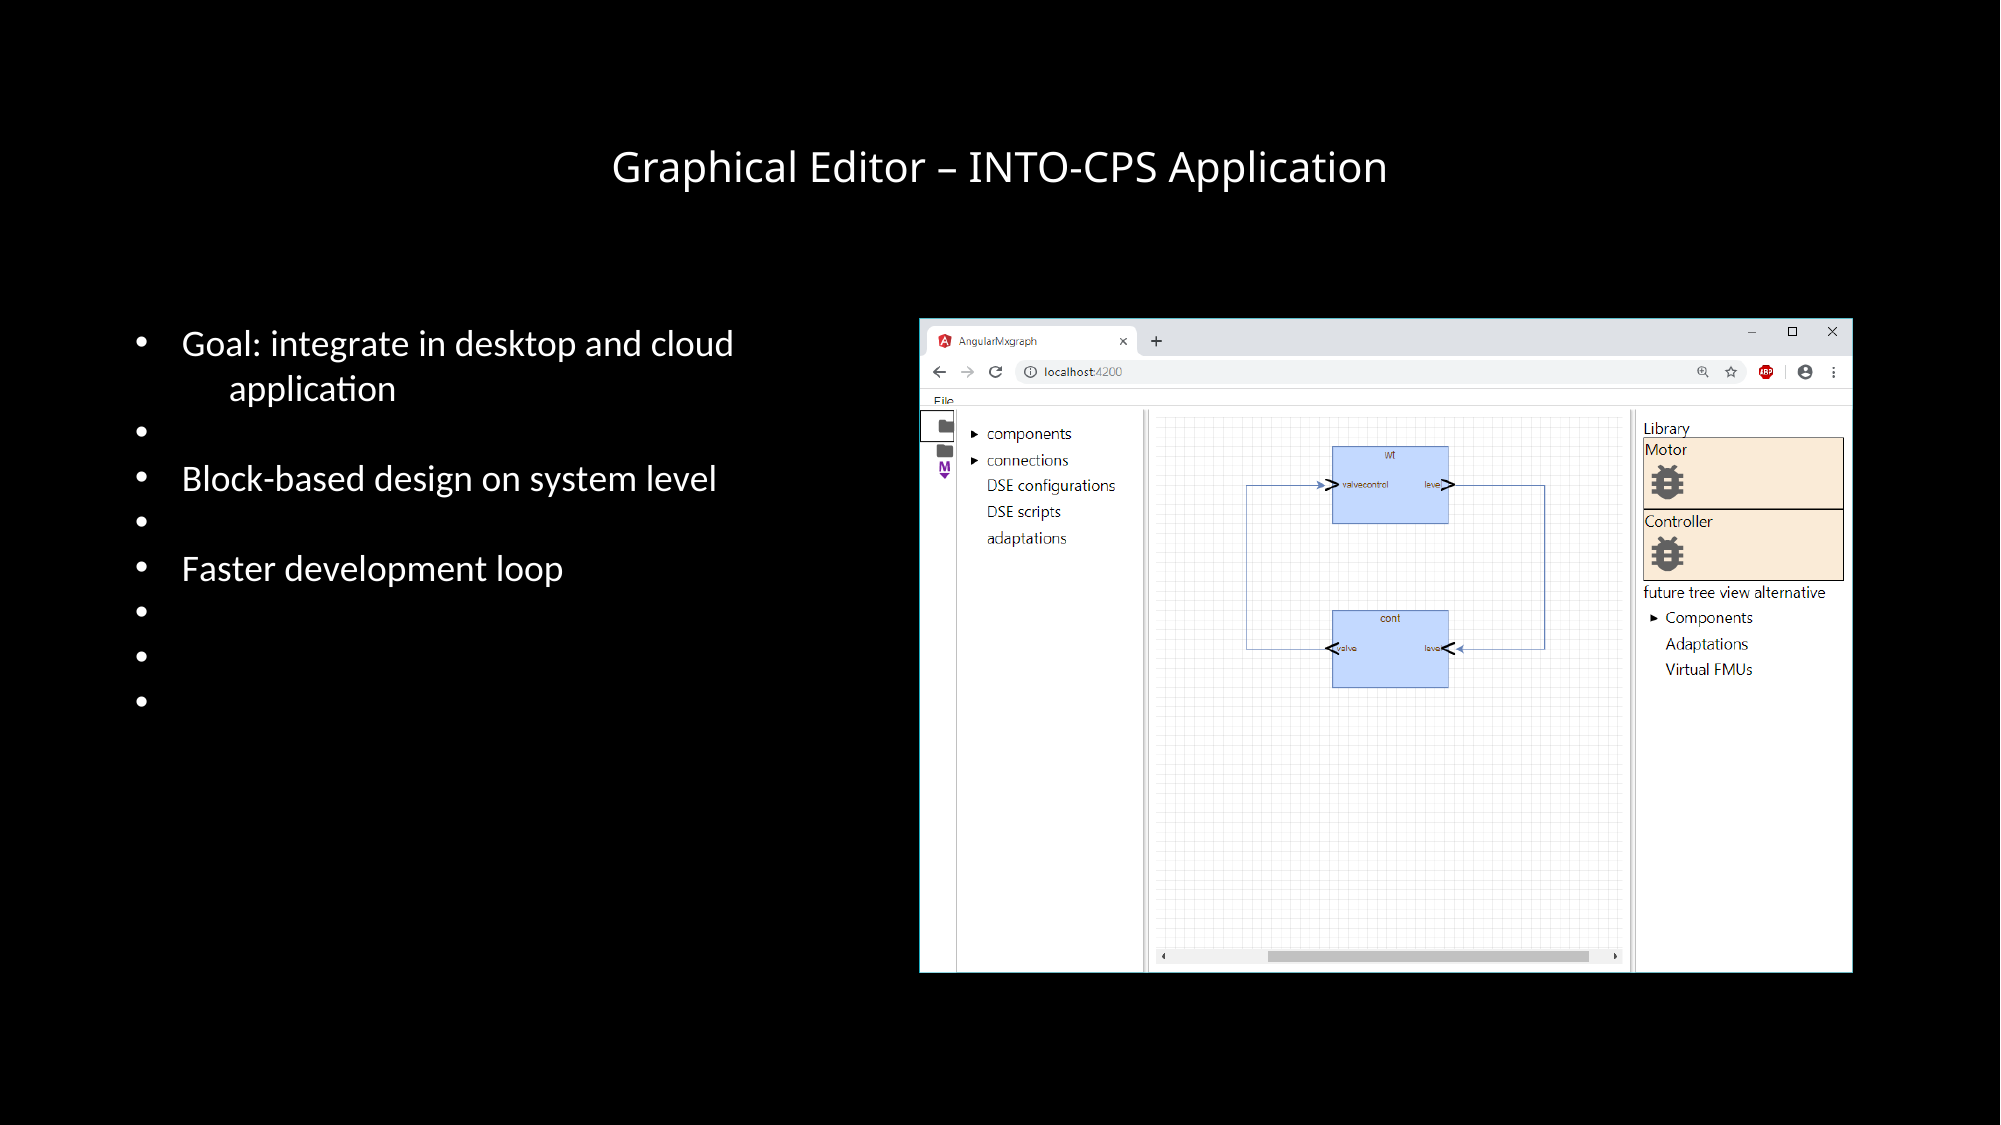

# Graphical Editor – INTO-CPS Application
Goal: integrate in desktop and cloud application
Block-based design on system level
Faster development loop